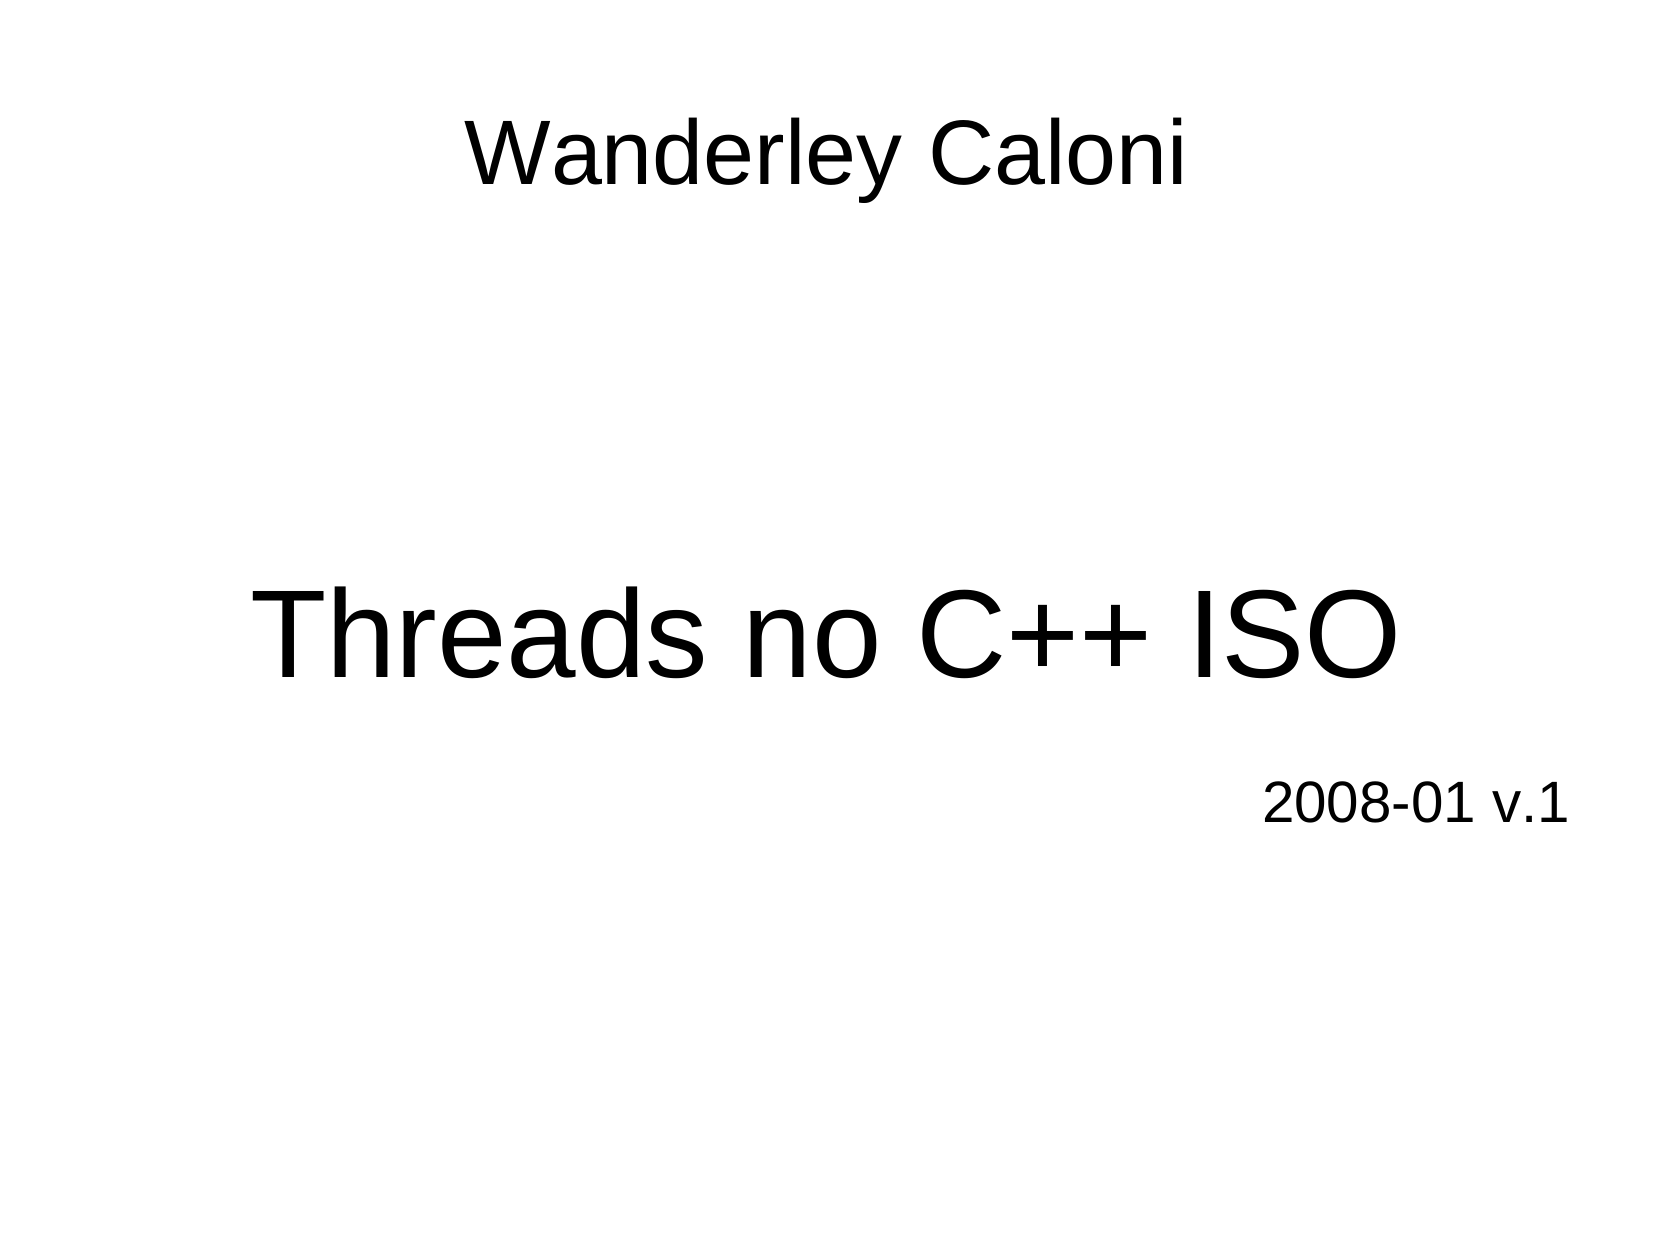

# Wanderley Caloni
Threads no C++ ISO
2008-01 v.1